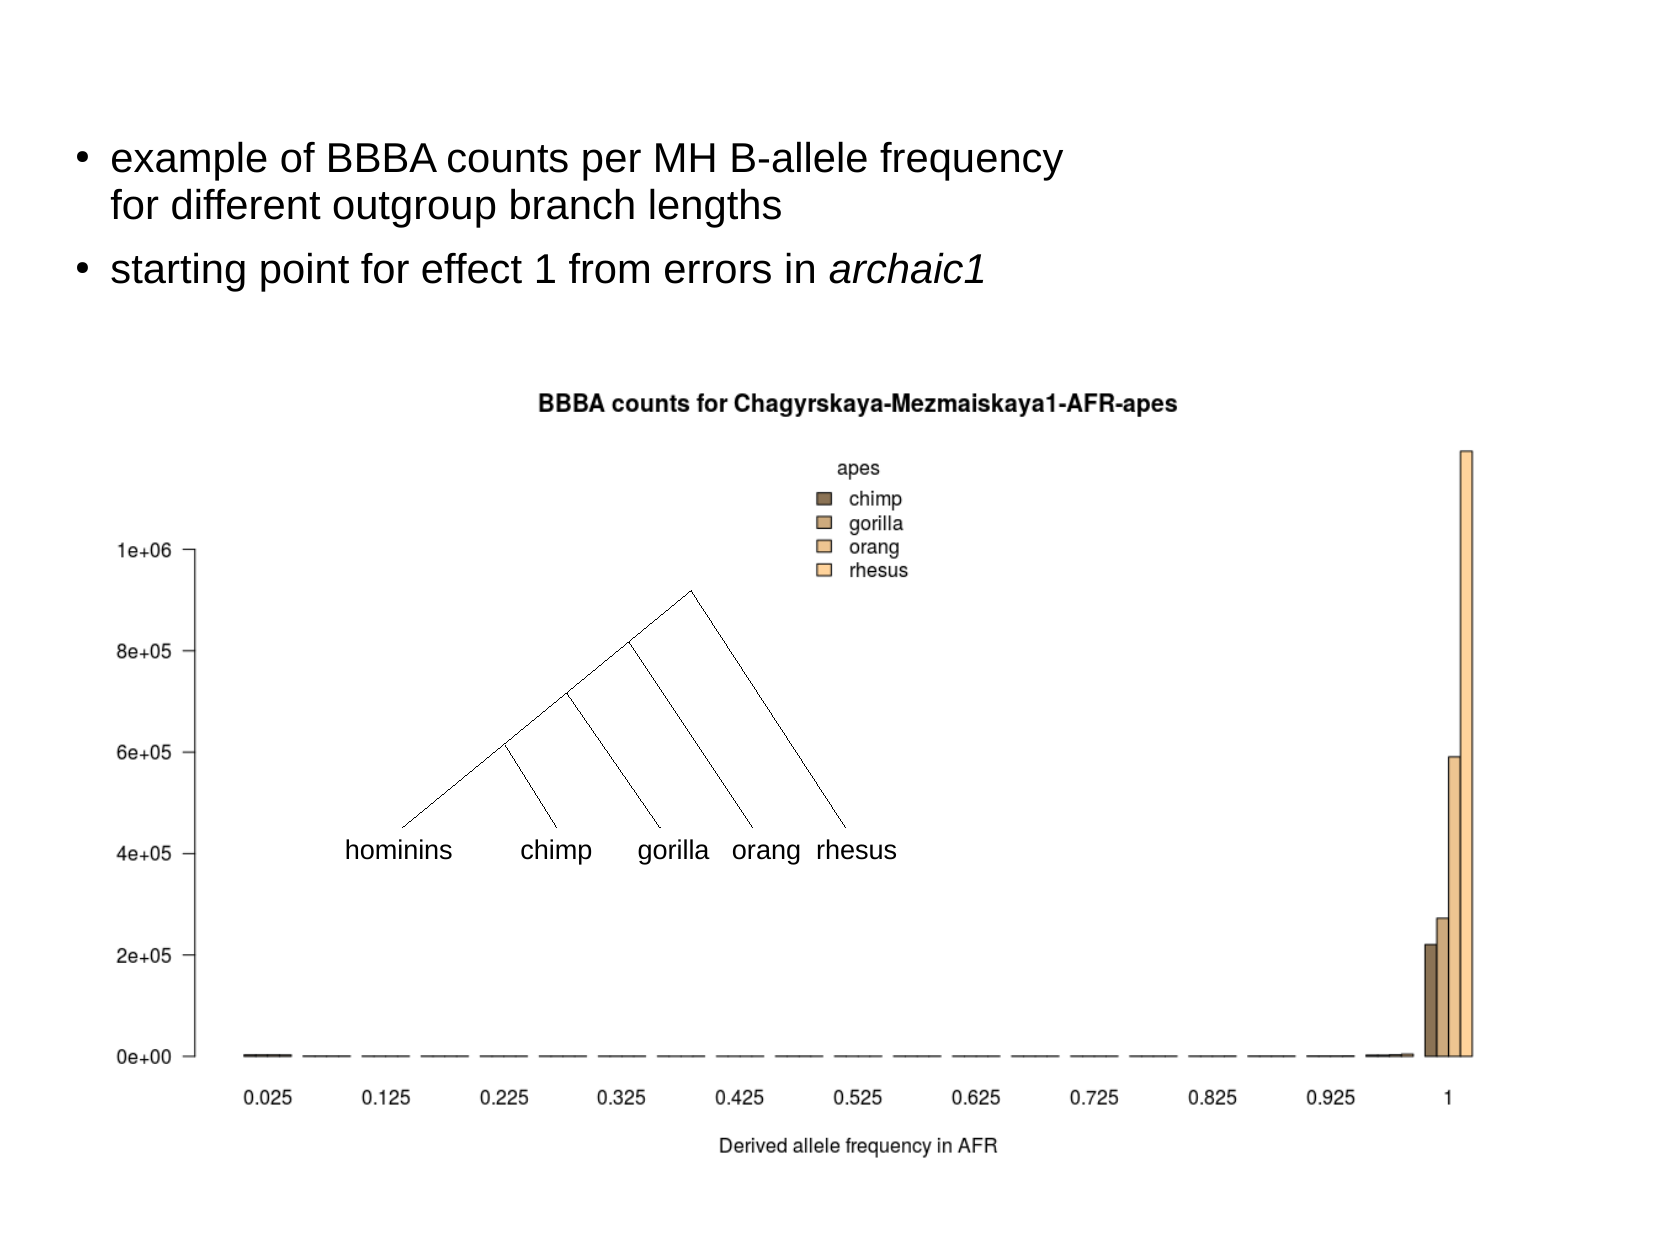

example of BBBA counts per MH B-allele frequency
for different outgroup branch lengths
starting point for effect 1 from errors in archaic1
hominins chimp gorilla orang rhesus
chr1